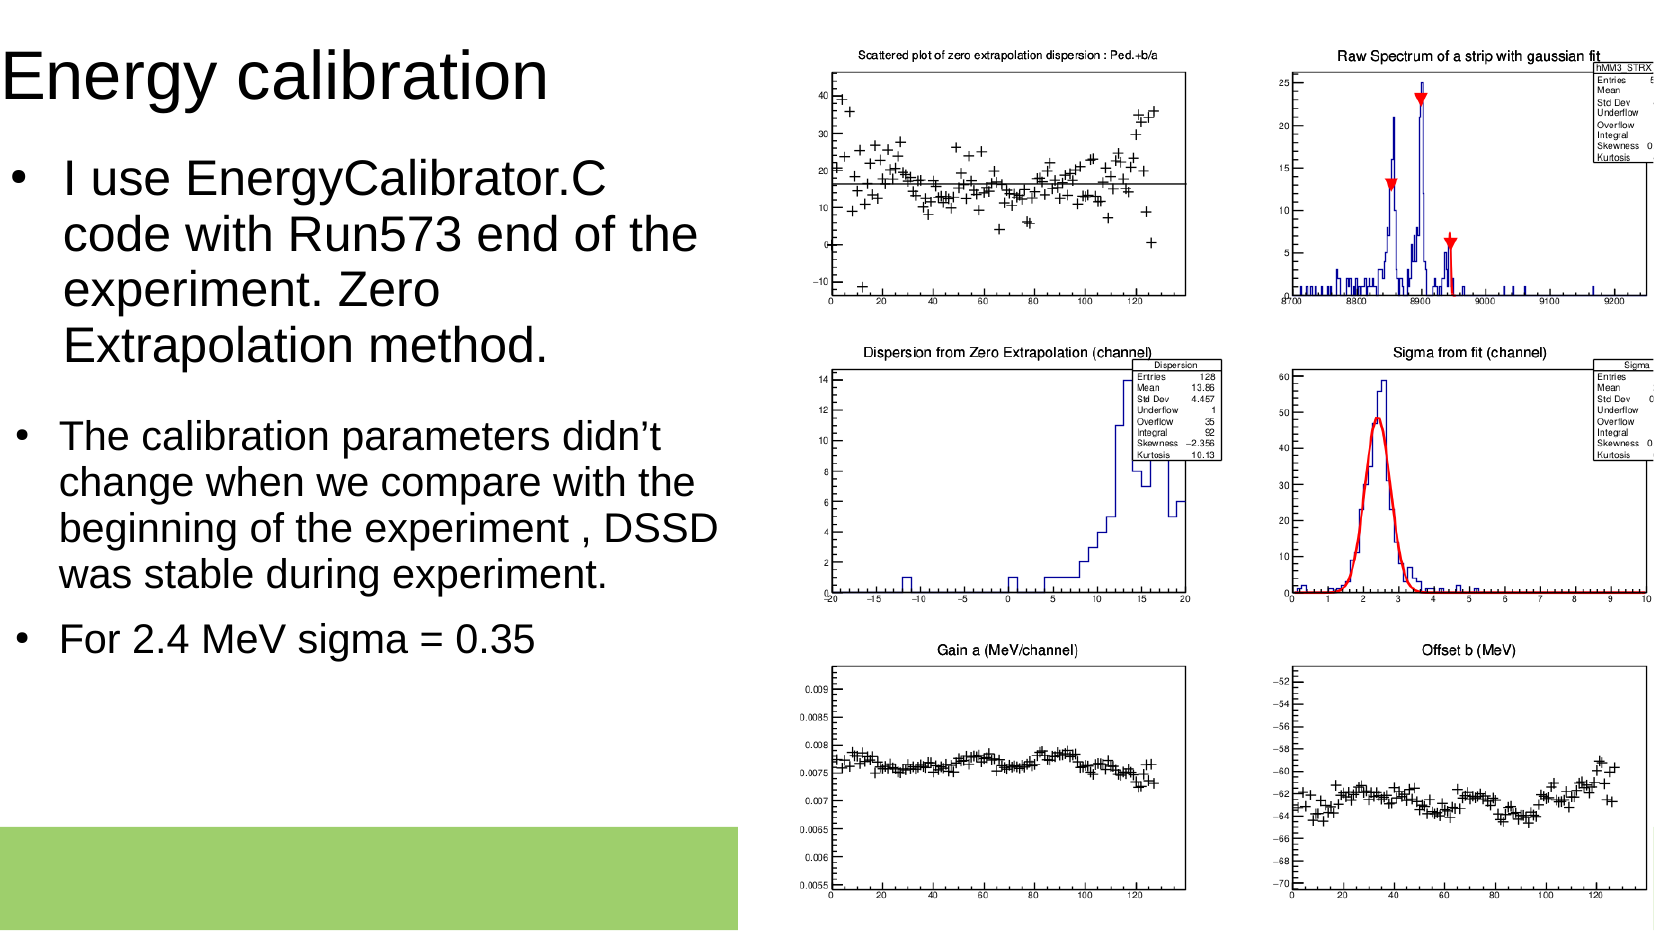

# Energy calibration
I use EnergyCalibrator.C code with Run573 end of the experiment. Zero Extrapolation method.
The calibration parameters didn’t change when we compare with the beginning of the experiment , DSSD was stable during experiment.
For 2.4 MeV sigma = 0.35